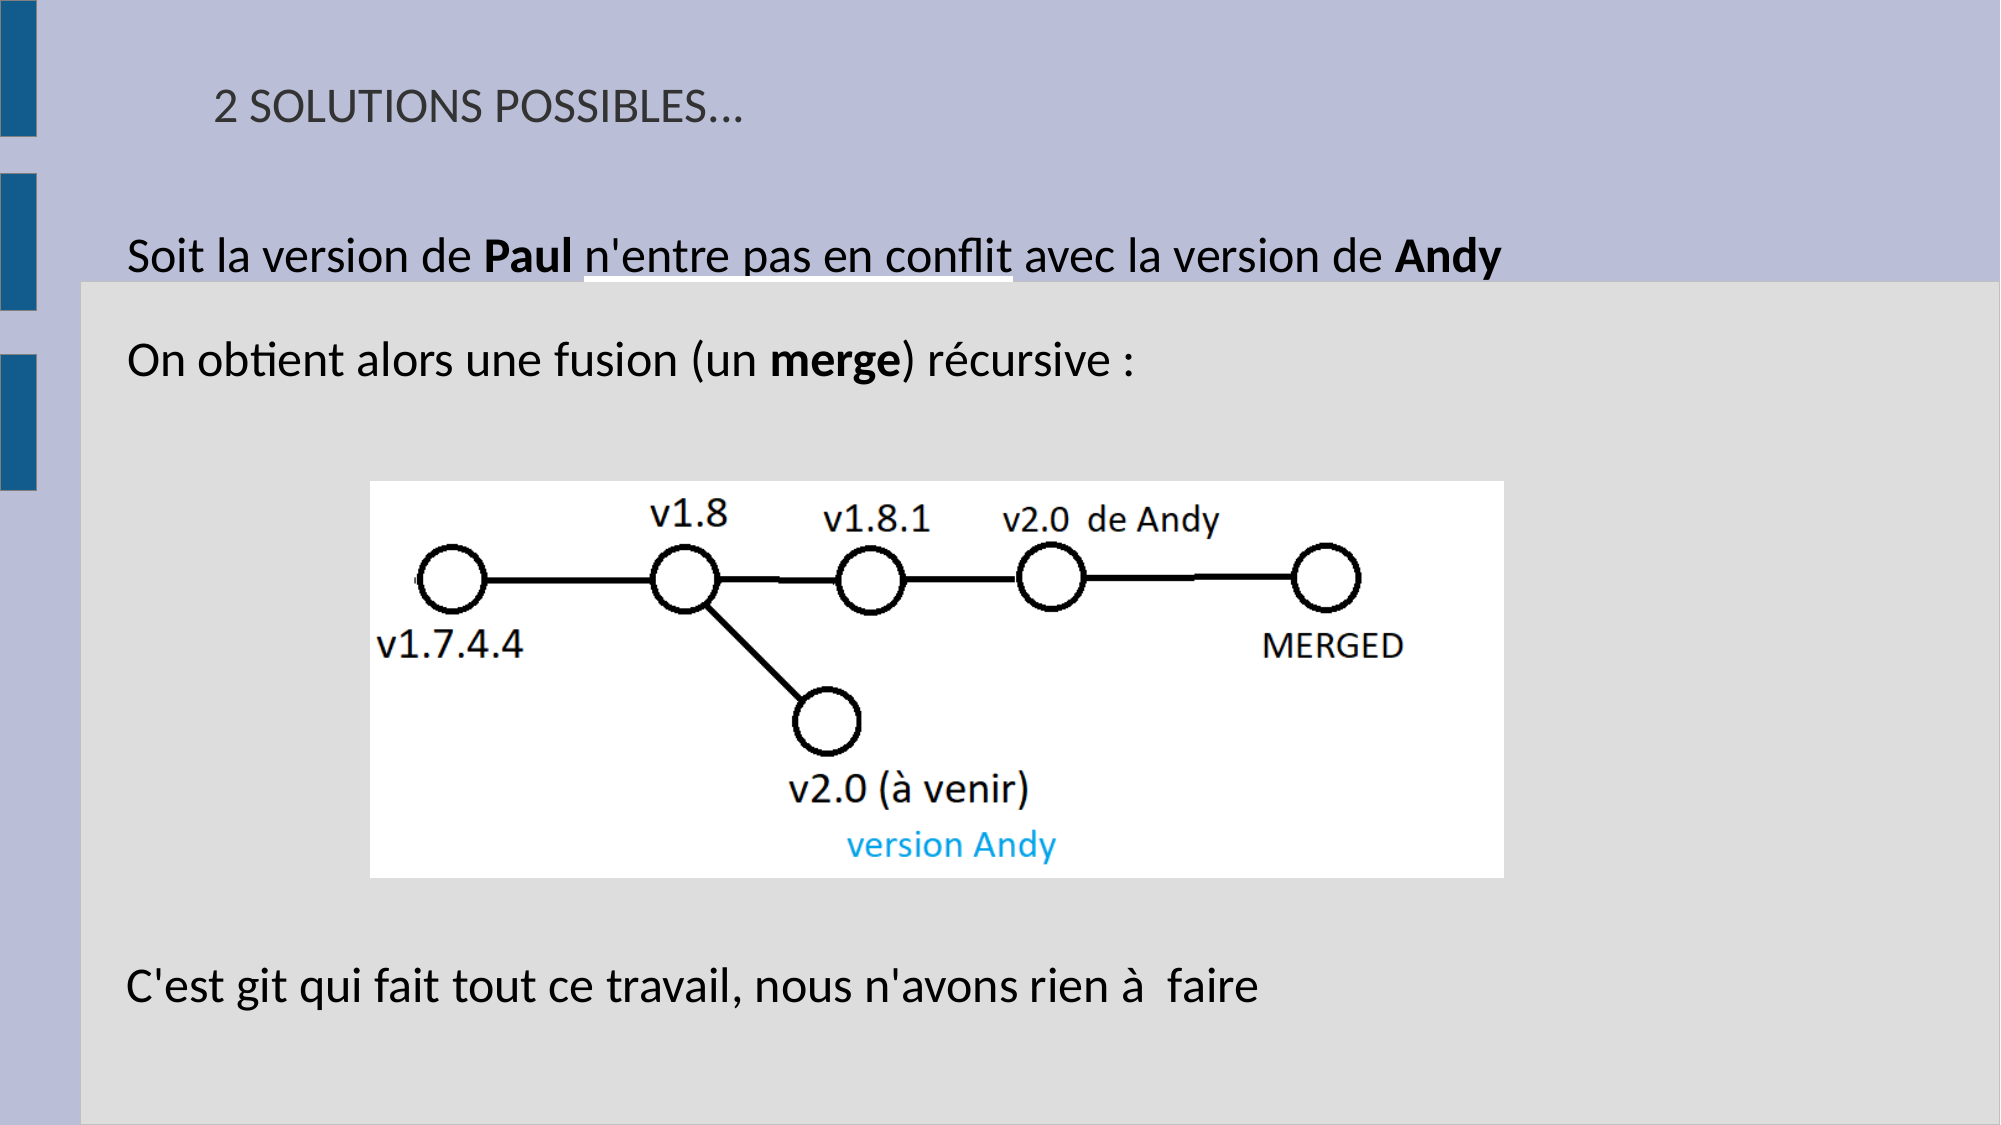

# 2 SOLUTIONS POSSIBLES...
Soit la version de Paul n'entre pas en conflit avec la version de Andy
On obtient alors une fusion (un merge) récursive :
C'est git qui fait tout ce travail, nous n'avons rien à faire